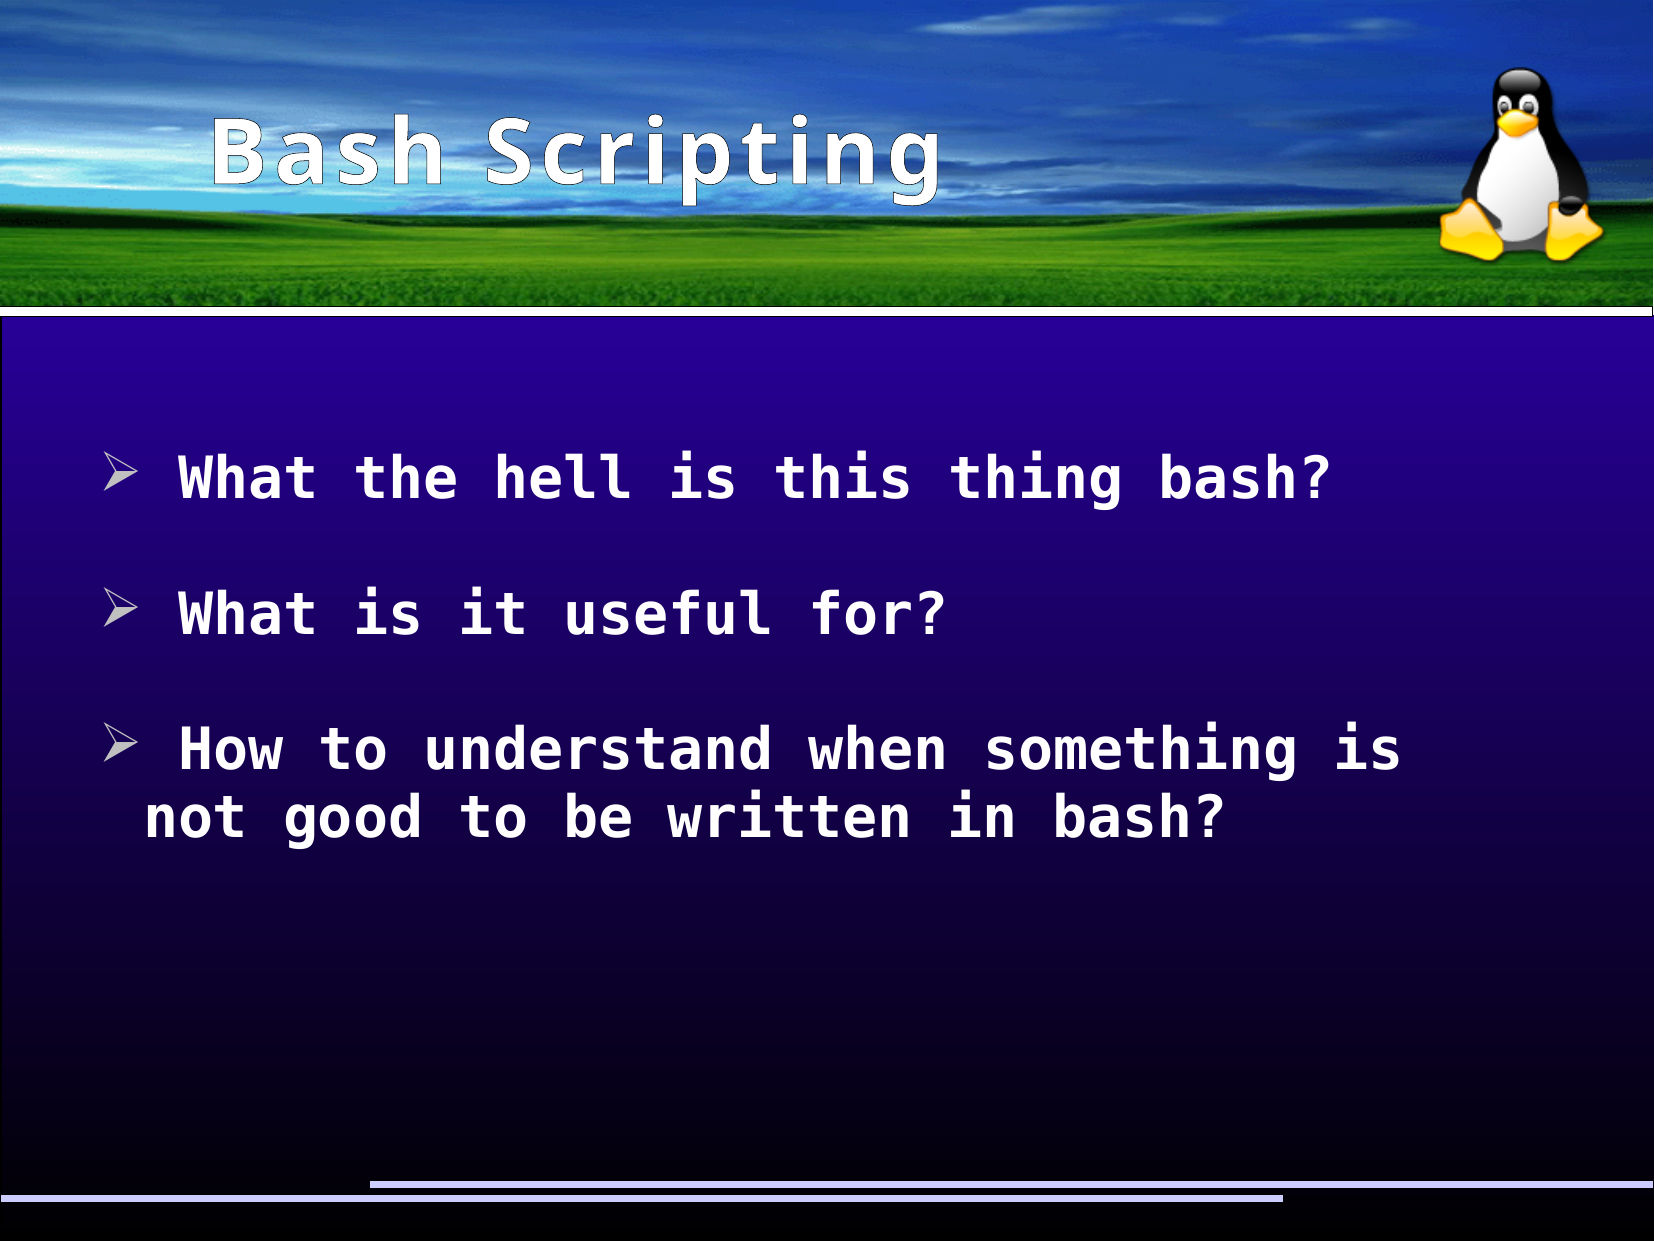

# Bash Scripting
 What the hell is this thing bash?
 What is it useful for?
 How to understand when something is
not good to be written in bash?